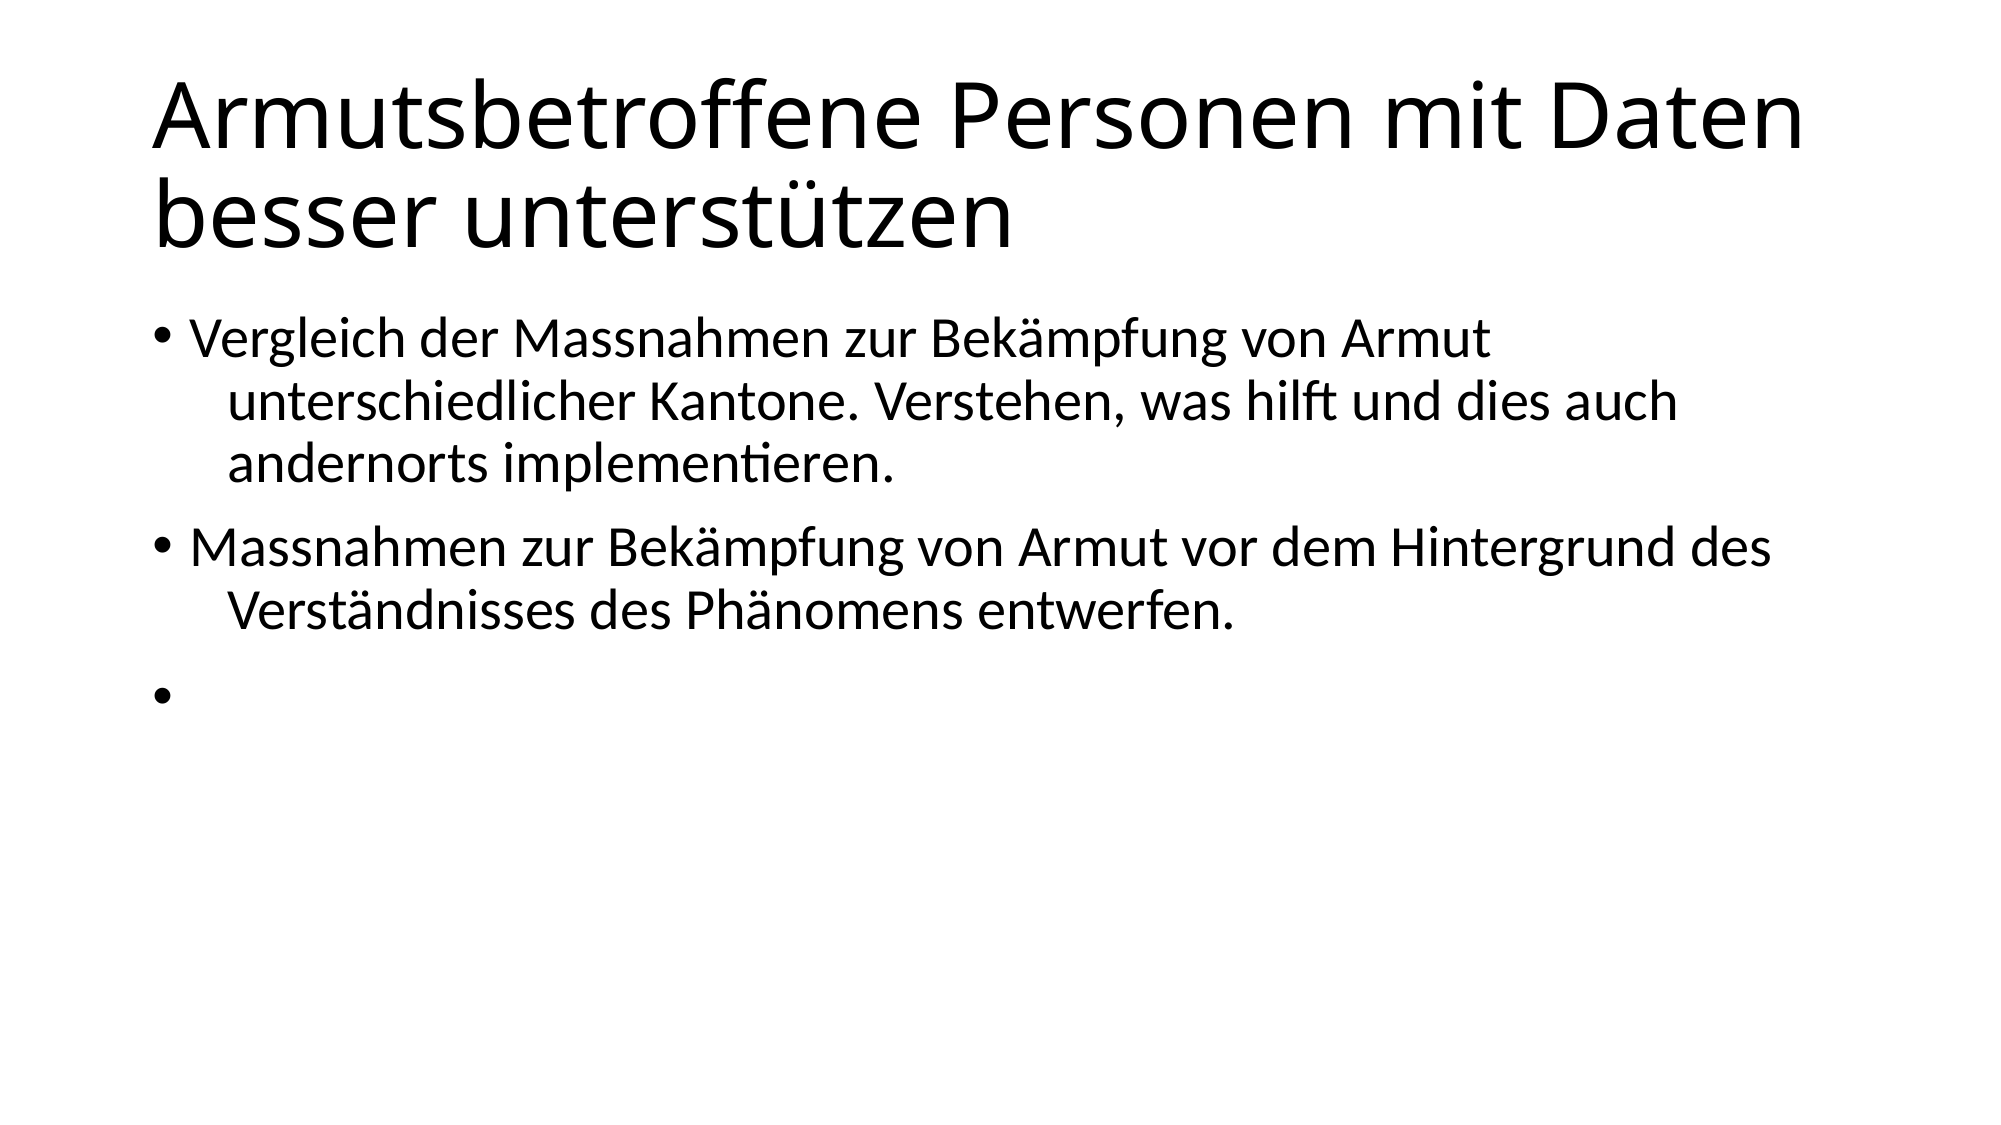

# Armutsbetroffene Personen mit Daten besser unterstützen
Vergleich der Massnahmen zur Bekämpfung von Armut unterschiedlicher Kantone. Verstehen, was hilft und dies auch andernorts implementieren.
Massnahmen zur Bekämpfung von Armut vor dem Hintergrund des Verständnisses des Phänomens entwerfen.